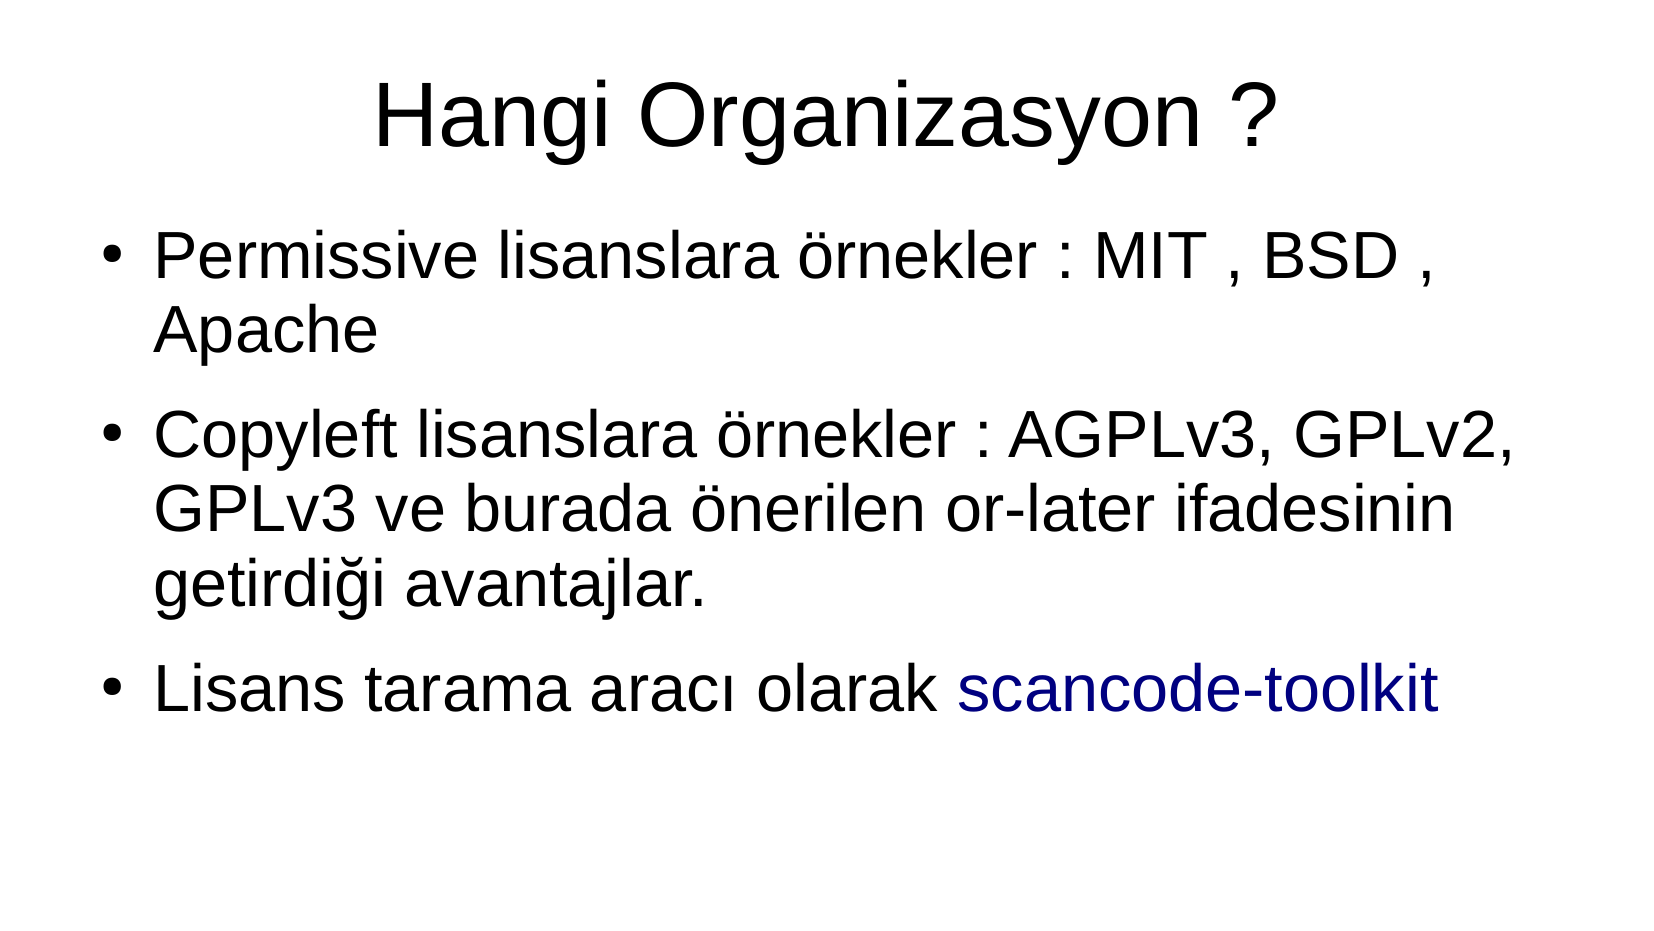

# Hangi Organizasyon ?
Permissive lisanslara örnekler : MIT , BSD , Apache
Copyleft lisanslara örnekler : AGPLv3, GPLv2, GPLv3 ve burada önerilen or-later ifadesinin getirdiği avantajlar.
Lisans tarama aracı olarak scancode-toolkit